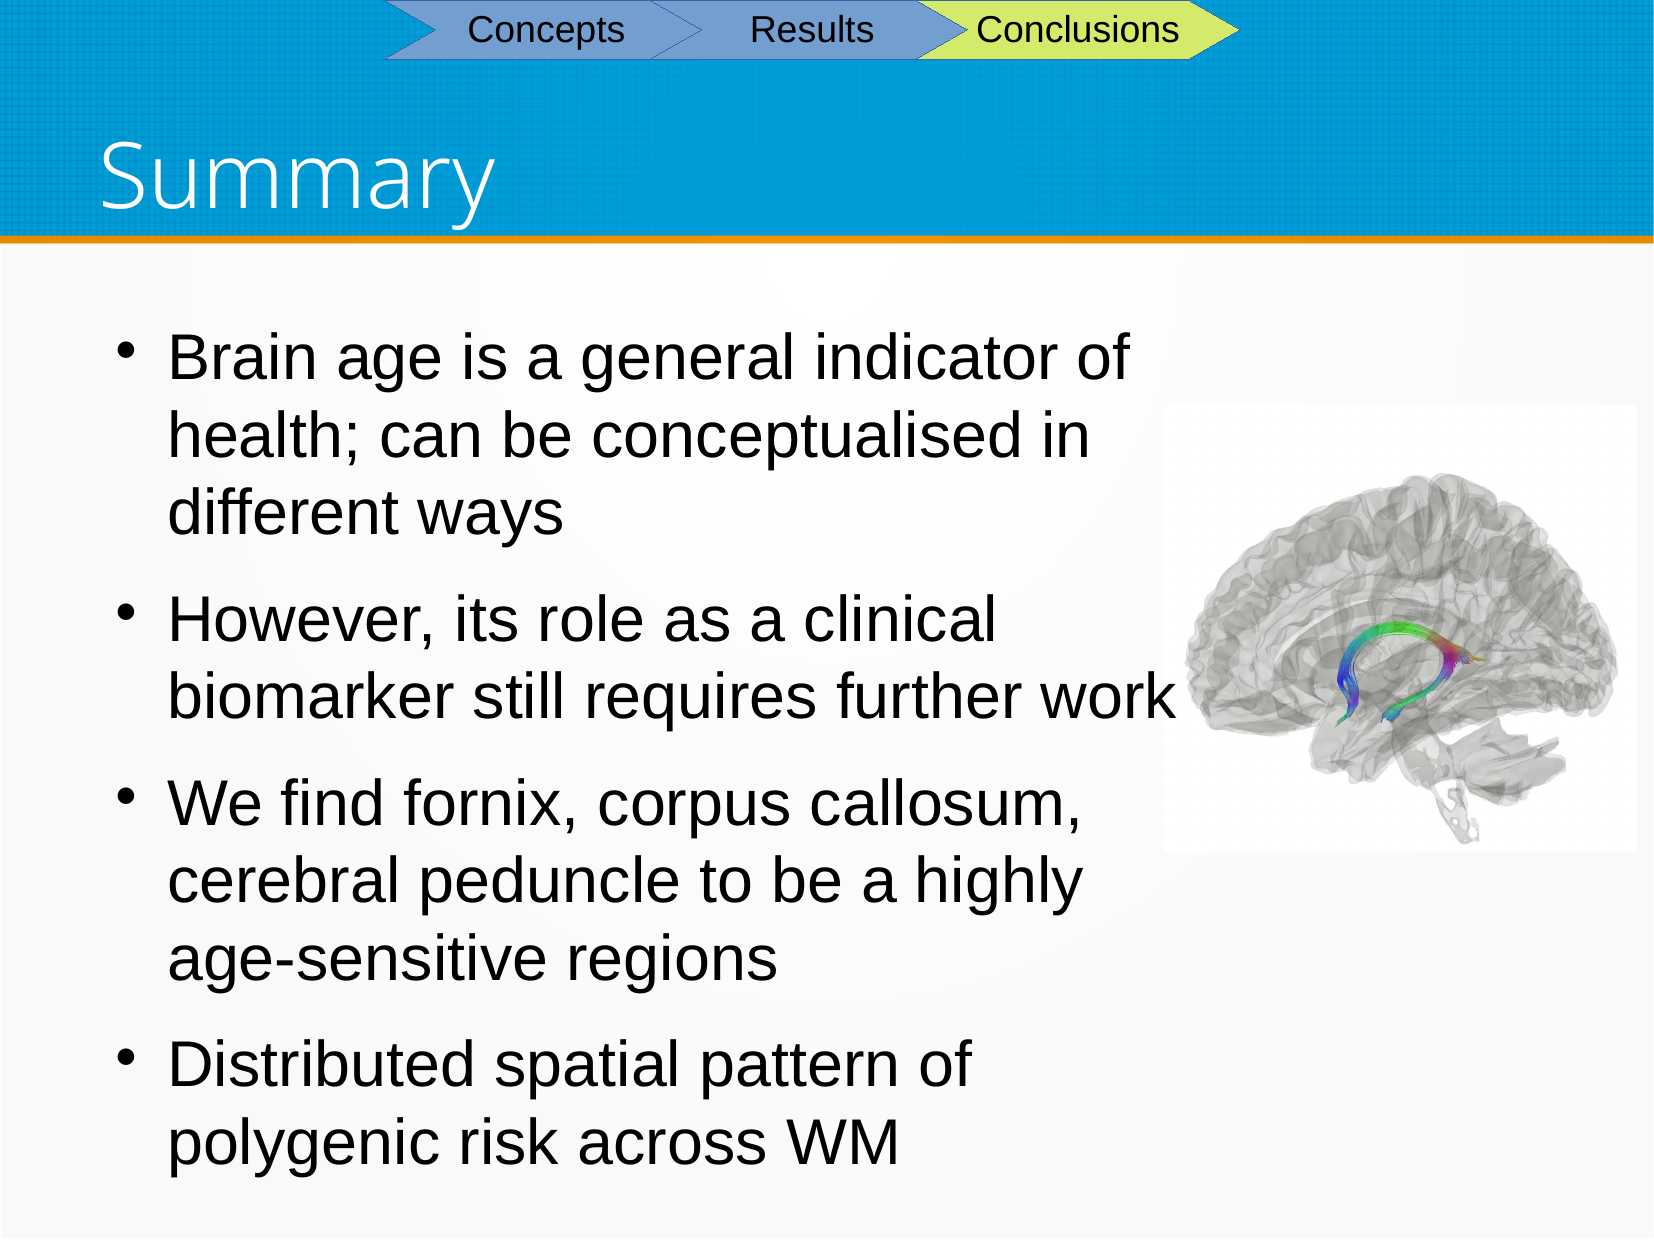

Concepts
Results
Conclusions
# Summary
Brain age is a general indicator of health; can be conceptualised in different ways
However, its role as a clinical biomarker still requires further work
We find fornix, corpus callosum, cerebral peduncle to be a highly age-sensitive regions
Distributed spatial pattern of polygenic risk across WM